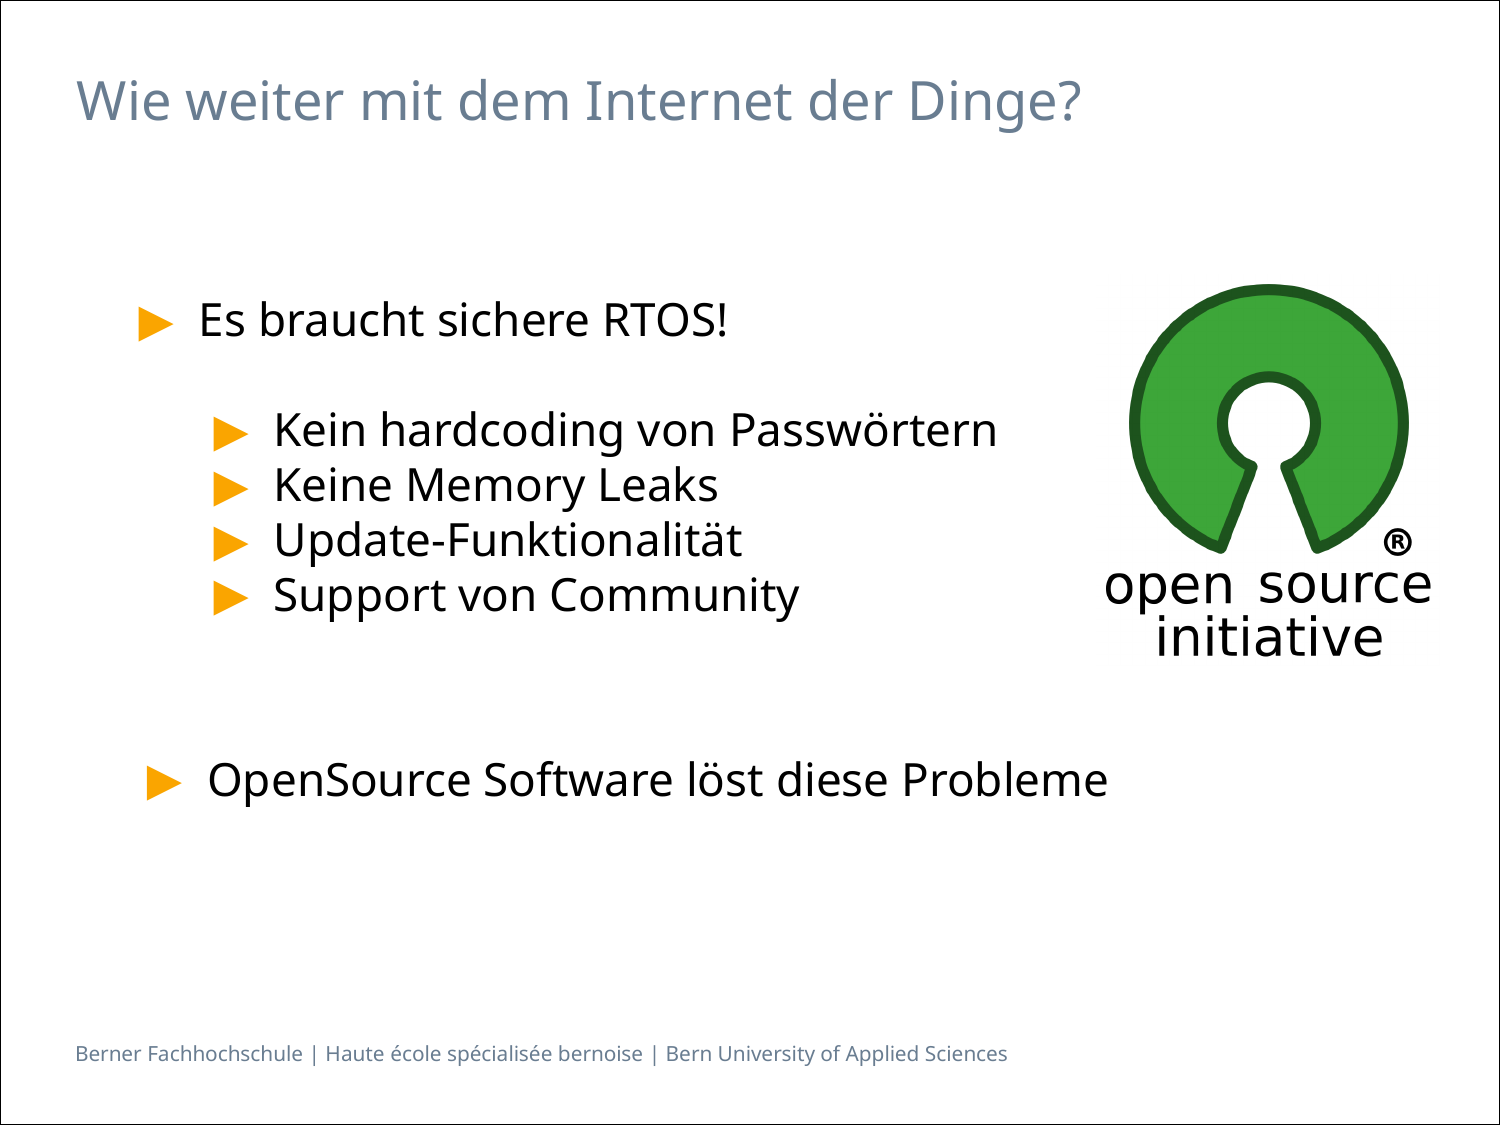

# Wie weiter mit dem Internet der Dinge?
Es braucht sichere RTOS!
Kein hardcoding von Passwörtern
Keine Memory Leaks
Update-Funktionalität
Support von Community
OpenSource Software löst diese Probleme